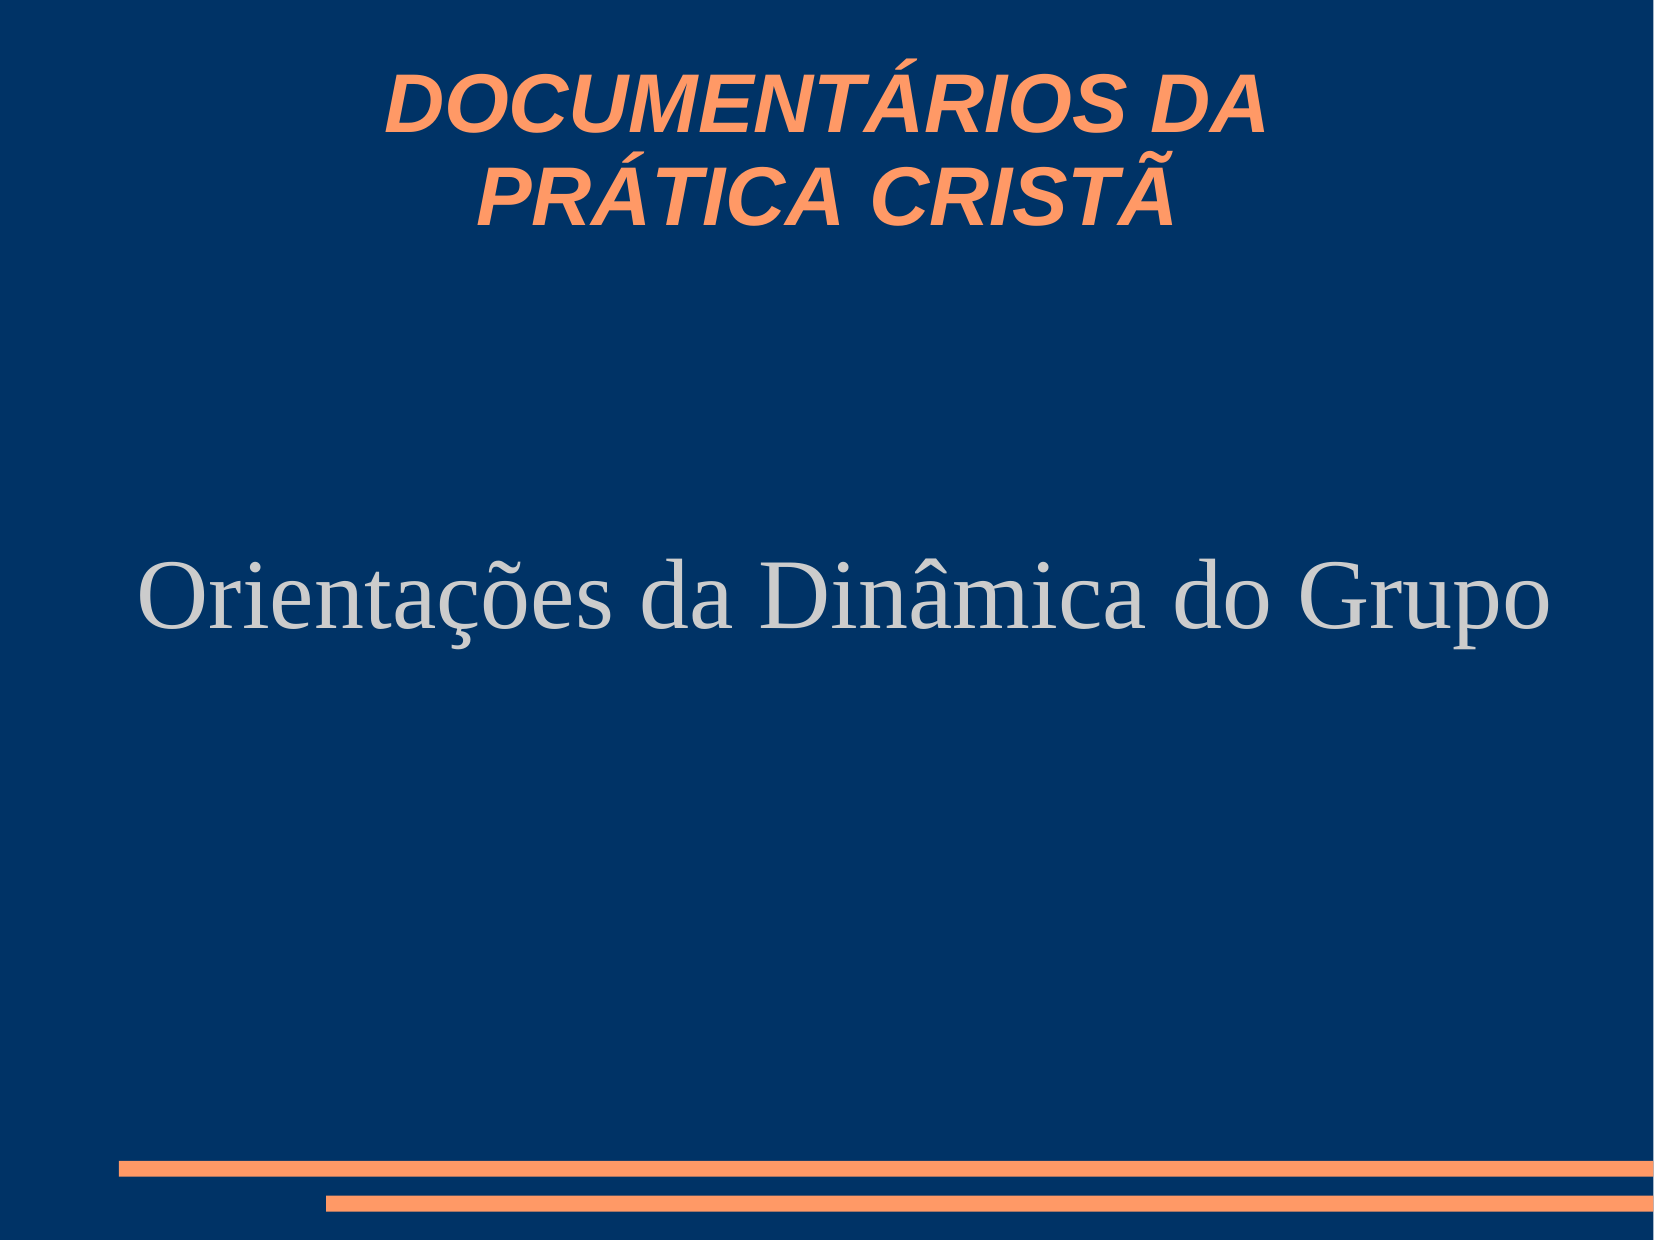

# DOCUMENTÁRIOS DA PRÁTICA CRISTÃ
Orientações da Dinâmica do Grupo